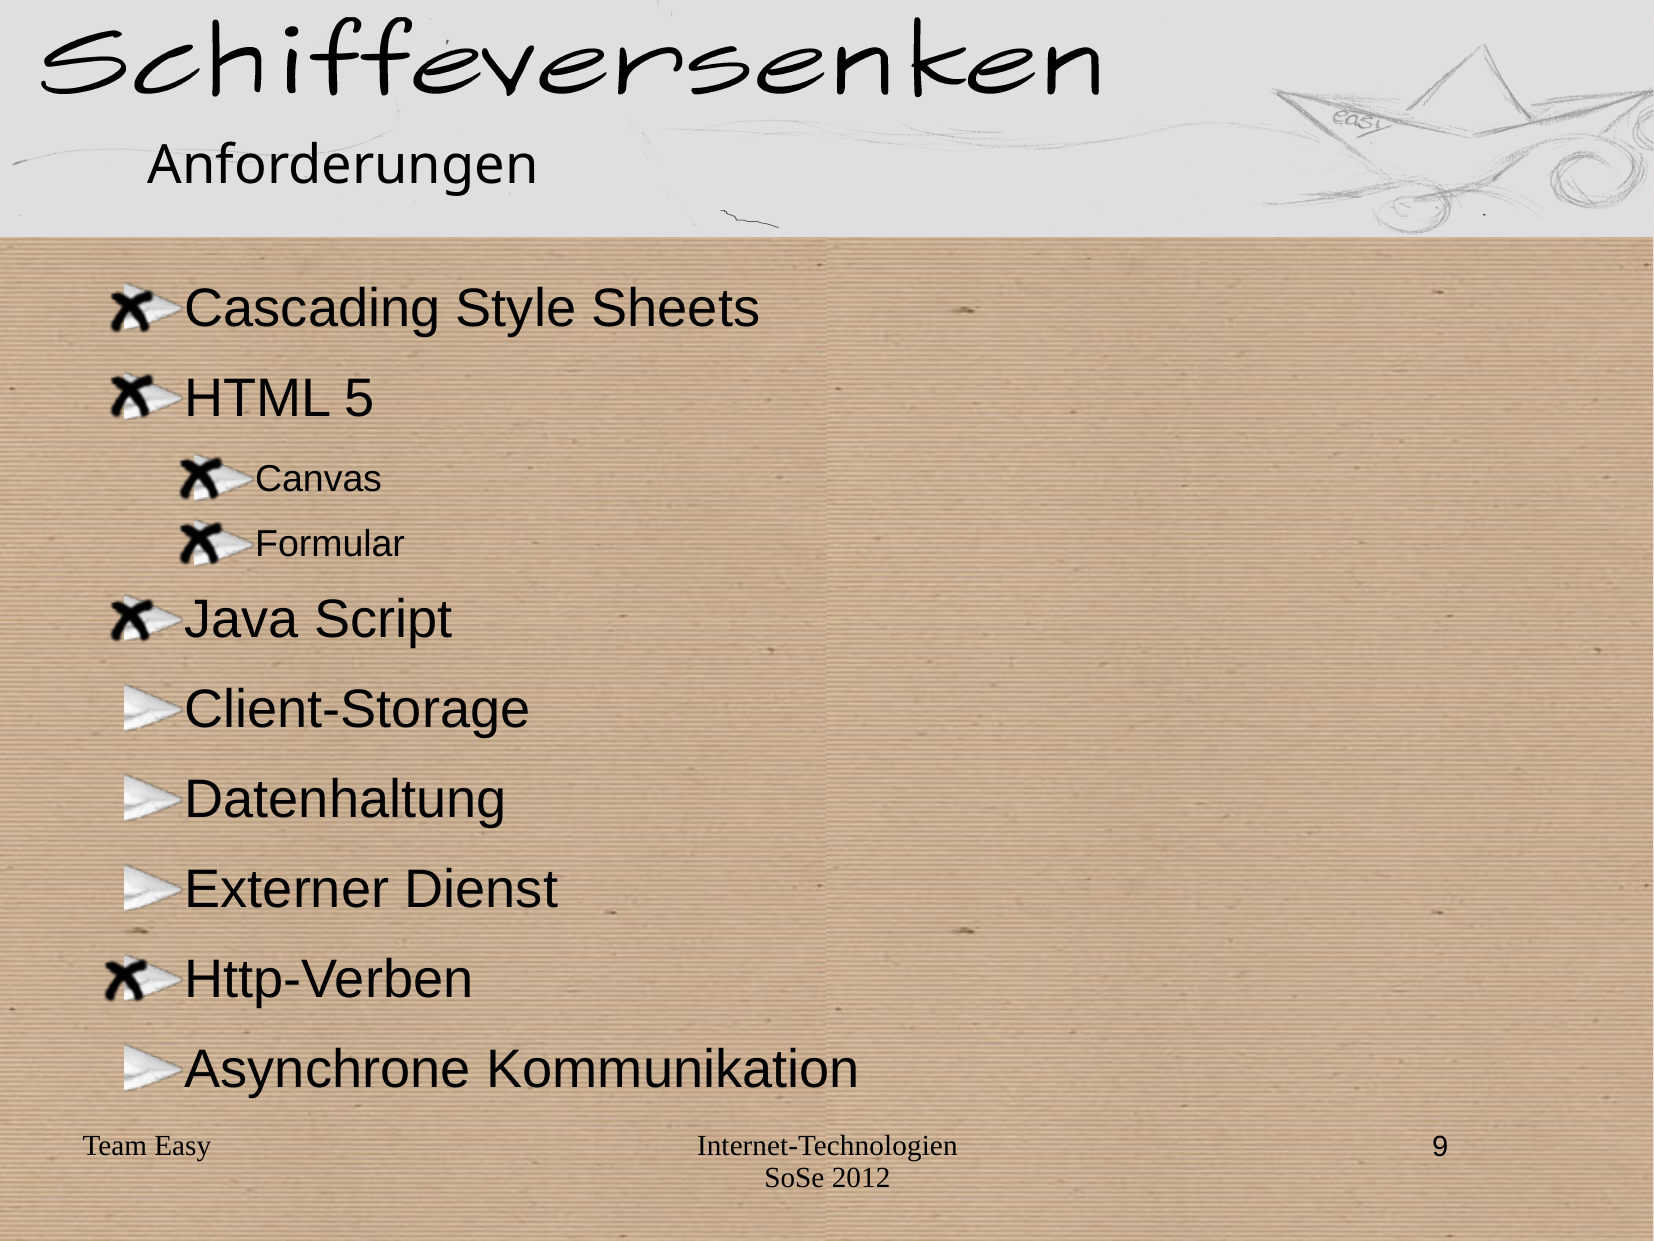

# Anforderungen
Cascading Style Sheets
HTML 5
Canvas
Formular
Java Script
Client-Storage
Datenhaltung
Externer Dienst
Http-Verben
Asynchrone Kommunikation